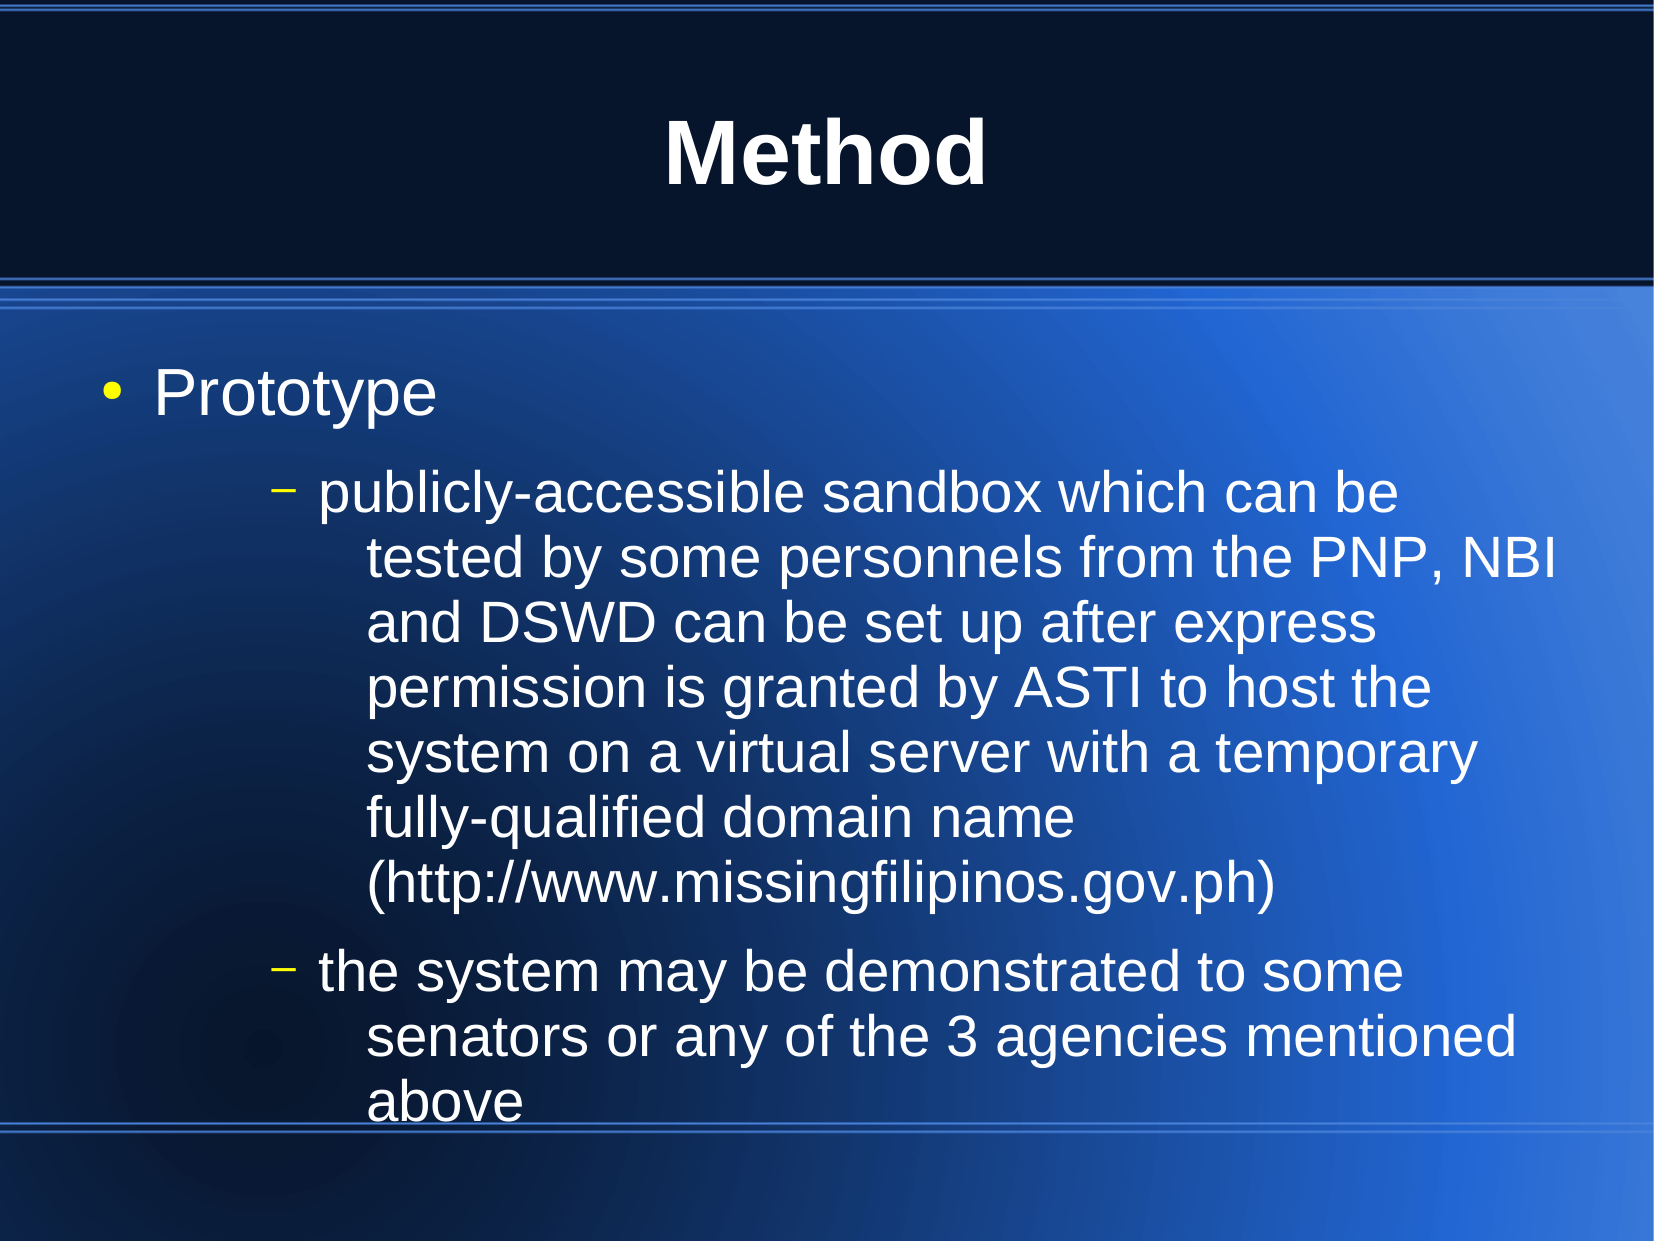

# Method
Prototype
publicly-accessible sandbox which can be tested by some personnels from the PNP, NBI and DSWD can be set up after express permission is granted by ASTI to host the system on a virtual server with a temporary fully-qualified domain name (http://www.missingfilipinos.gov.ph)
the system may be demonstrated to some senators or any of the 3 agencies mentioned above